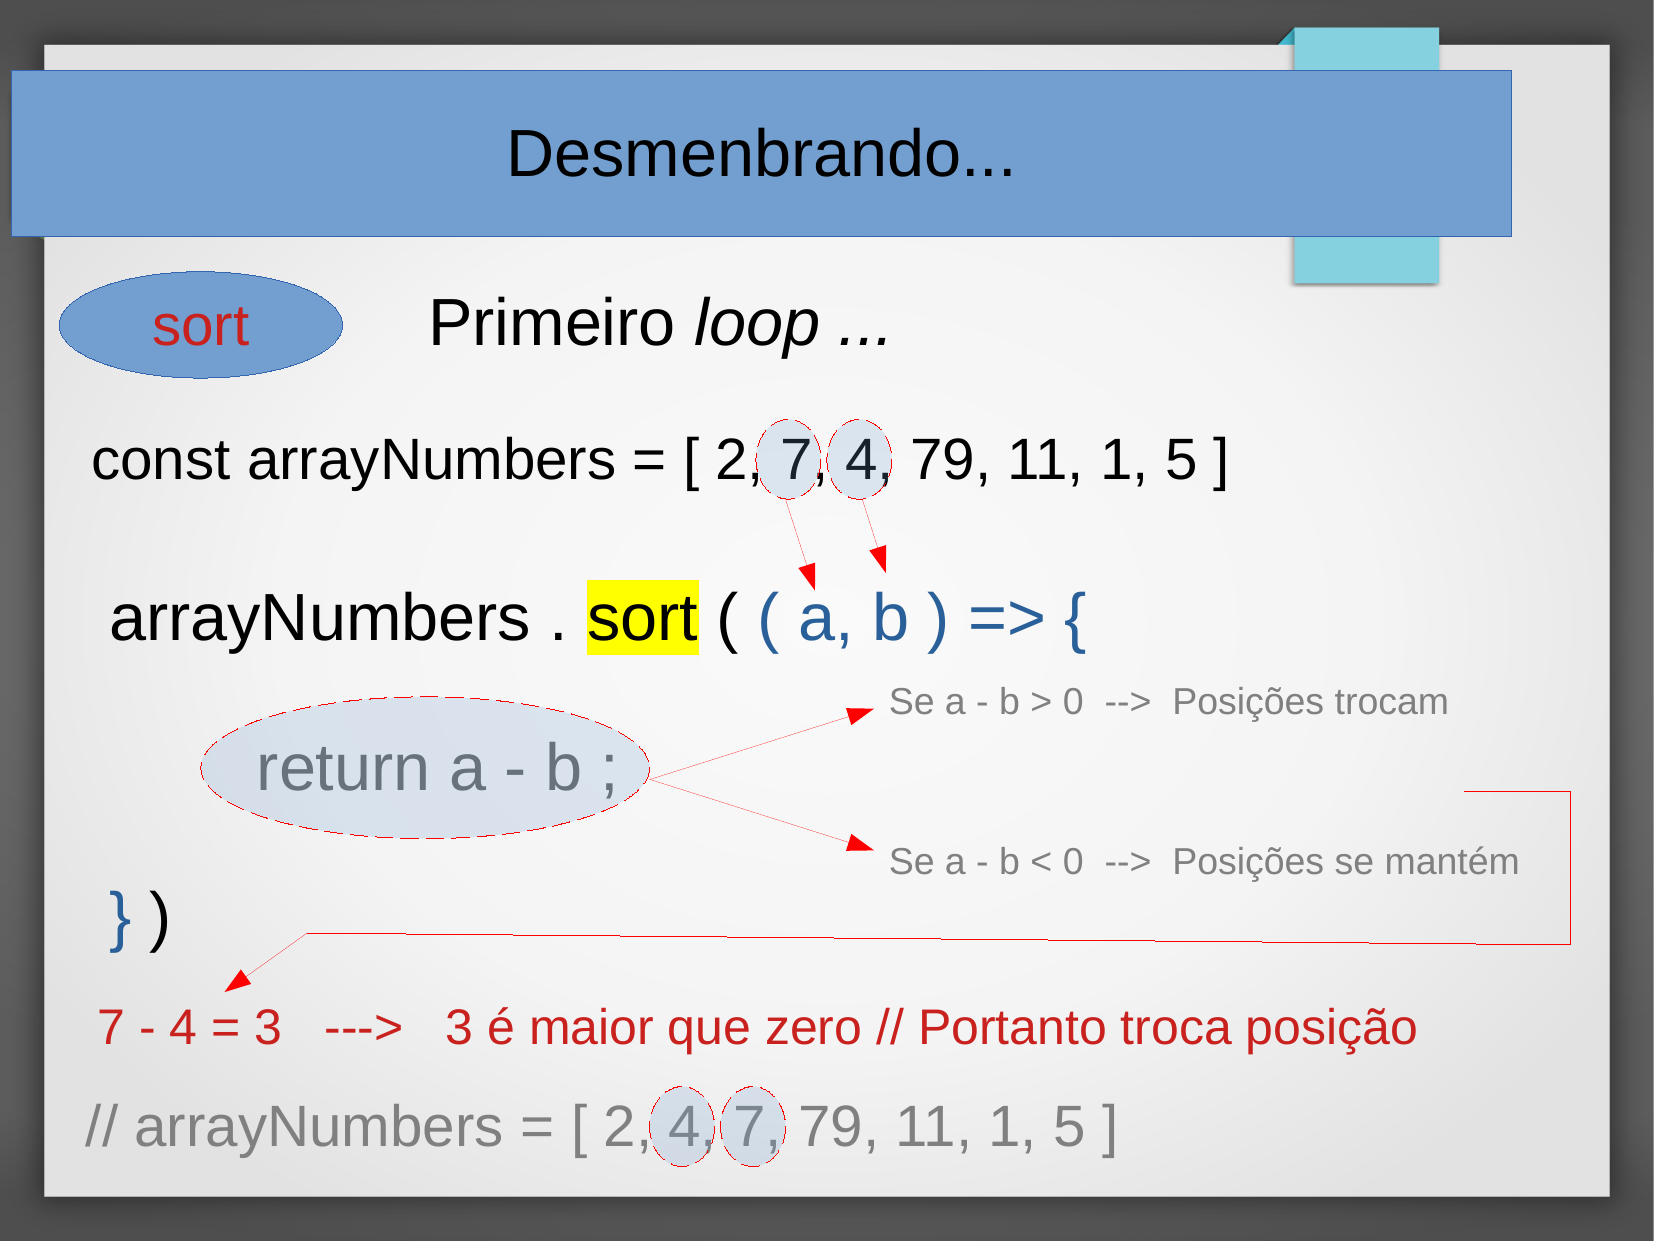

Desmenbrando...
sort
Primeiro loop ...
const arrayNumbers = [ 2, 7, 4, 79, 11, 1, 5 ]
arrayNumbers . sort ( ( a, b ) => {
		return a - b ;
} )
Se a - b > 0 --> Posições trocam
Se a - b < 0 --> Posições se mantém
7 - 4 = 3 ---> 3 é maior que zero // Portanto troca posição
// arrayNumbers = [ 2, 4, 7, 79, 11, 1, 5 ]